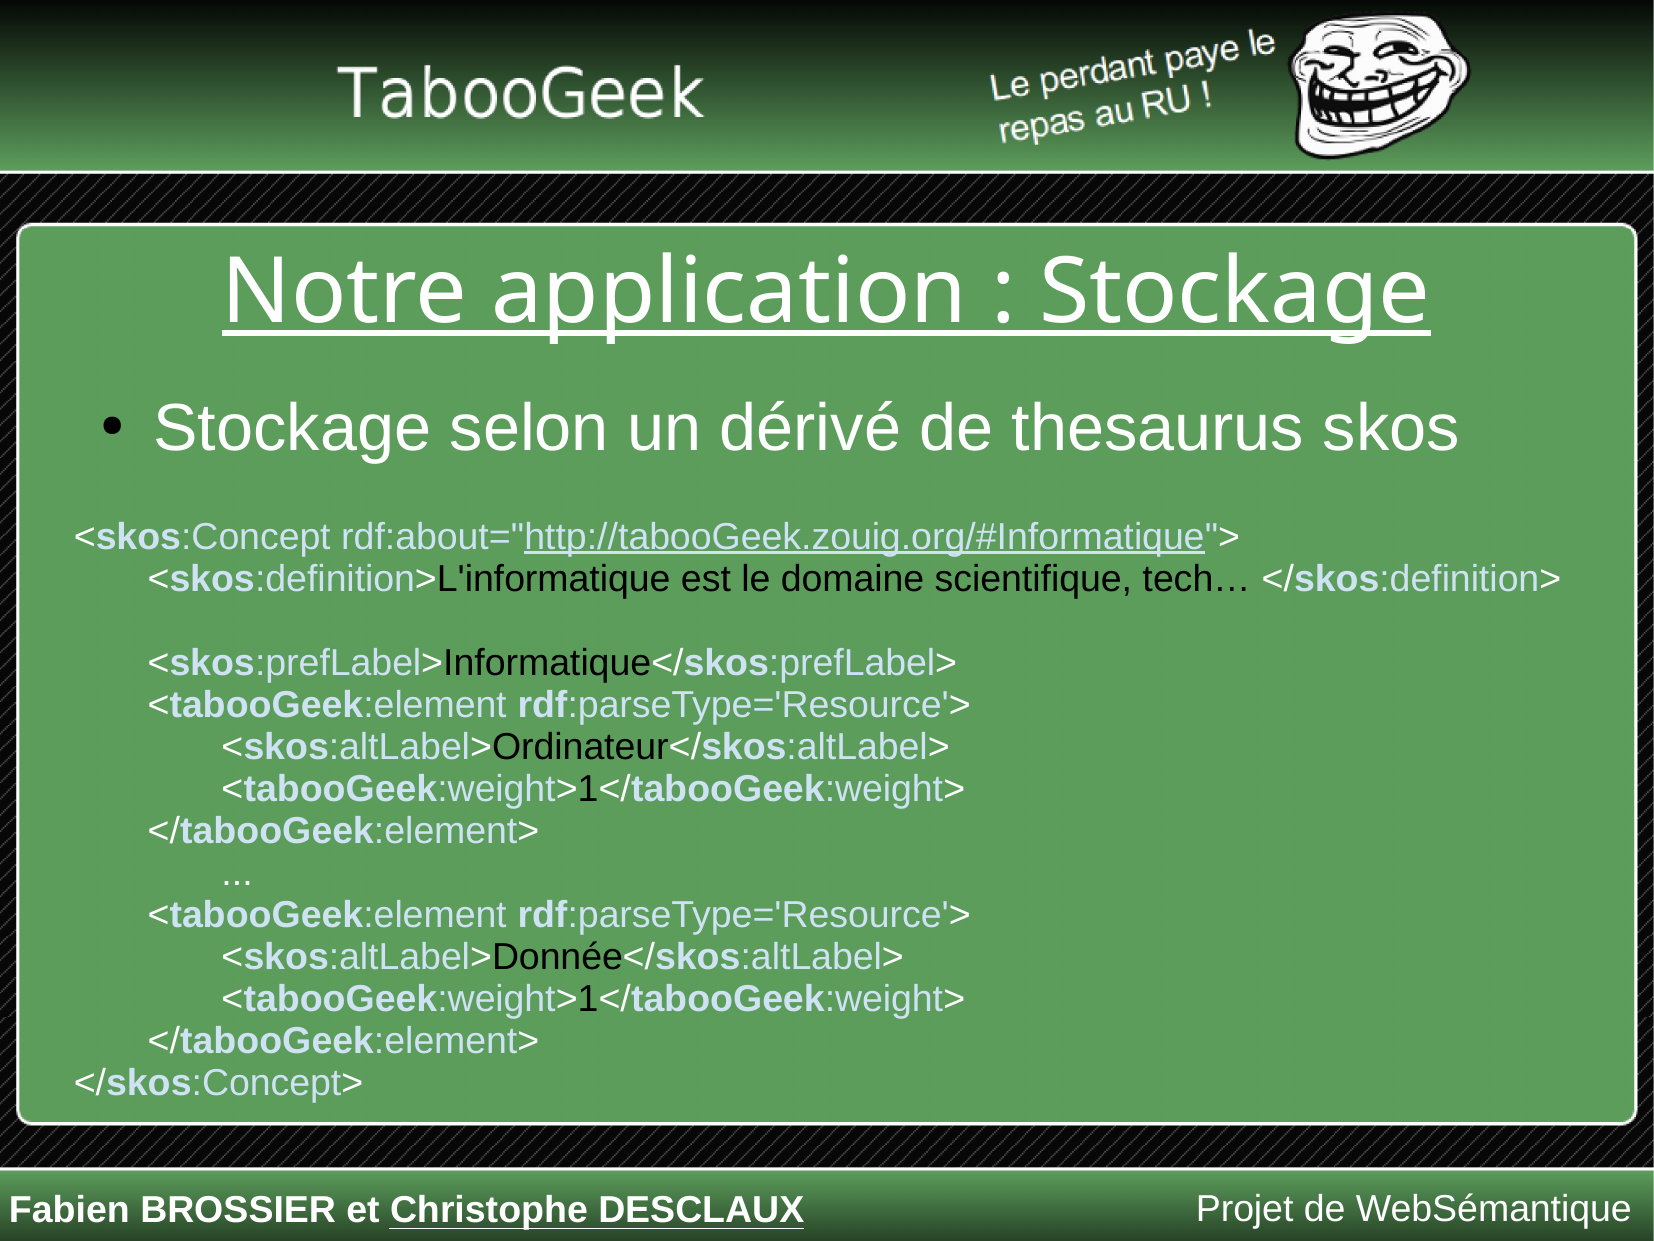

# Notre application : Stockage
Stockage selon un dérivé de thesaurus skos
<skos:Concept rdf:about="http://tabooGeek.zouig.org/#Informatique">
	<skos:definition>L'informatique est le domaine scientifique, tech… </skos:definition>
	<skos:prefLabel>Informatique</skos:prefLabel>
	<tabooGeek:element rdf:parseType='Resource'>
		<skos:altLabel>Ordinateur</skos:altLabel>
		<tabooGeek:weight>1</tabooGeek:weight>
	</tabooGeek:element>
		...
	<tabooGeek:element rdf:parseType='Resource'>
		<skos:altLabel>Donnée</skos:altLabel>
		<tabooGeek:weight>1</tabooGeek:weight>
	</tabooGeek:element>
</skos:Concept>